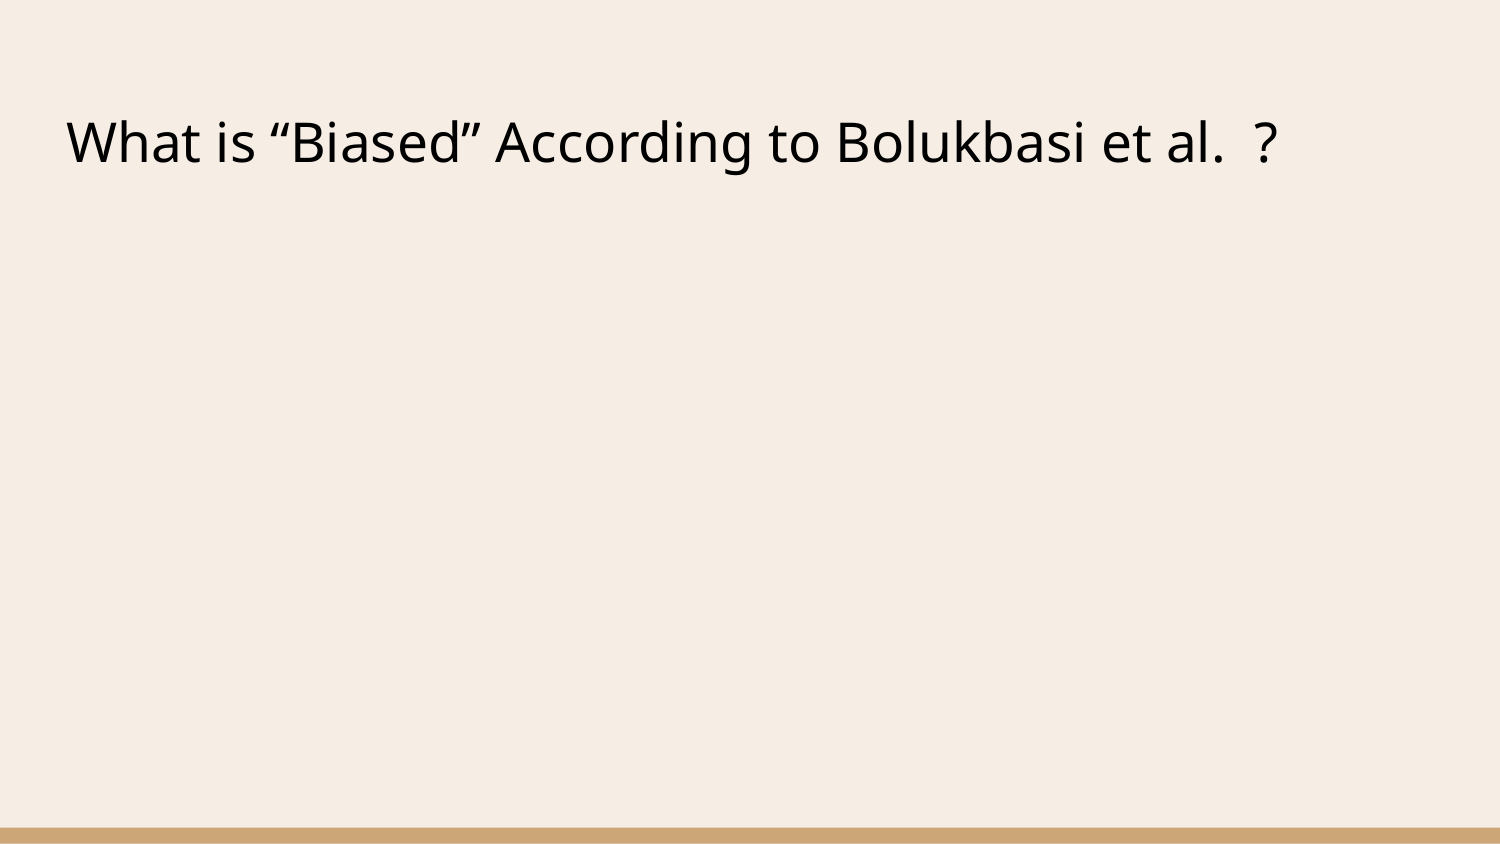

# What is “Biased” According to Bolukbasi et al. ?